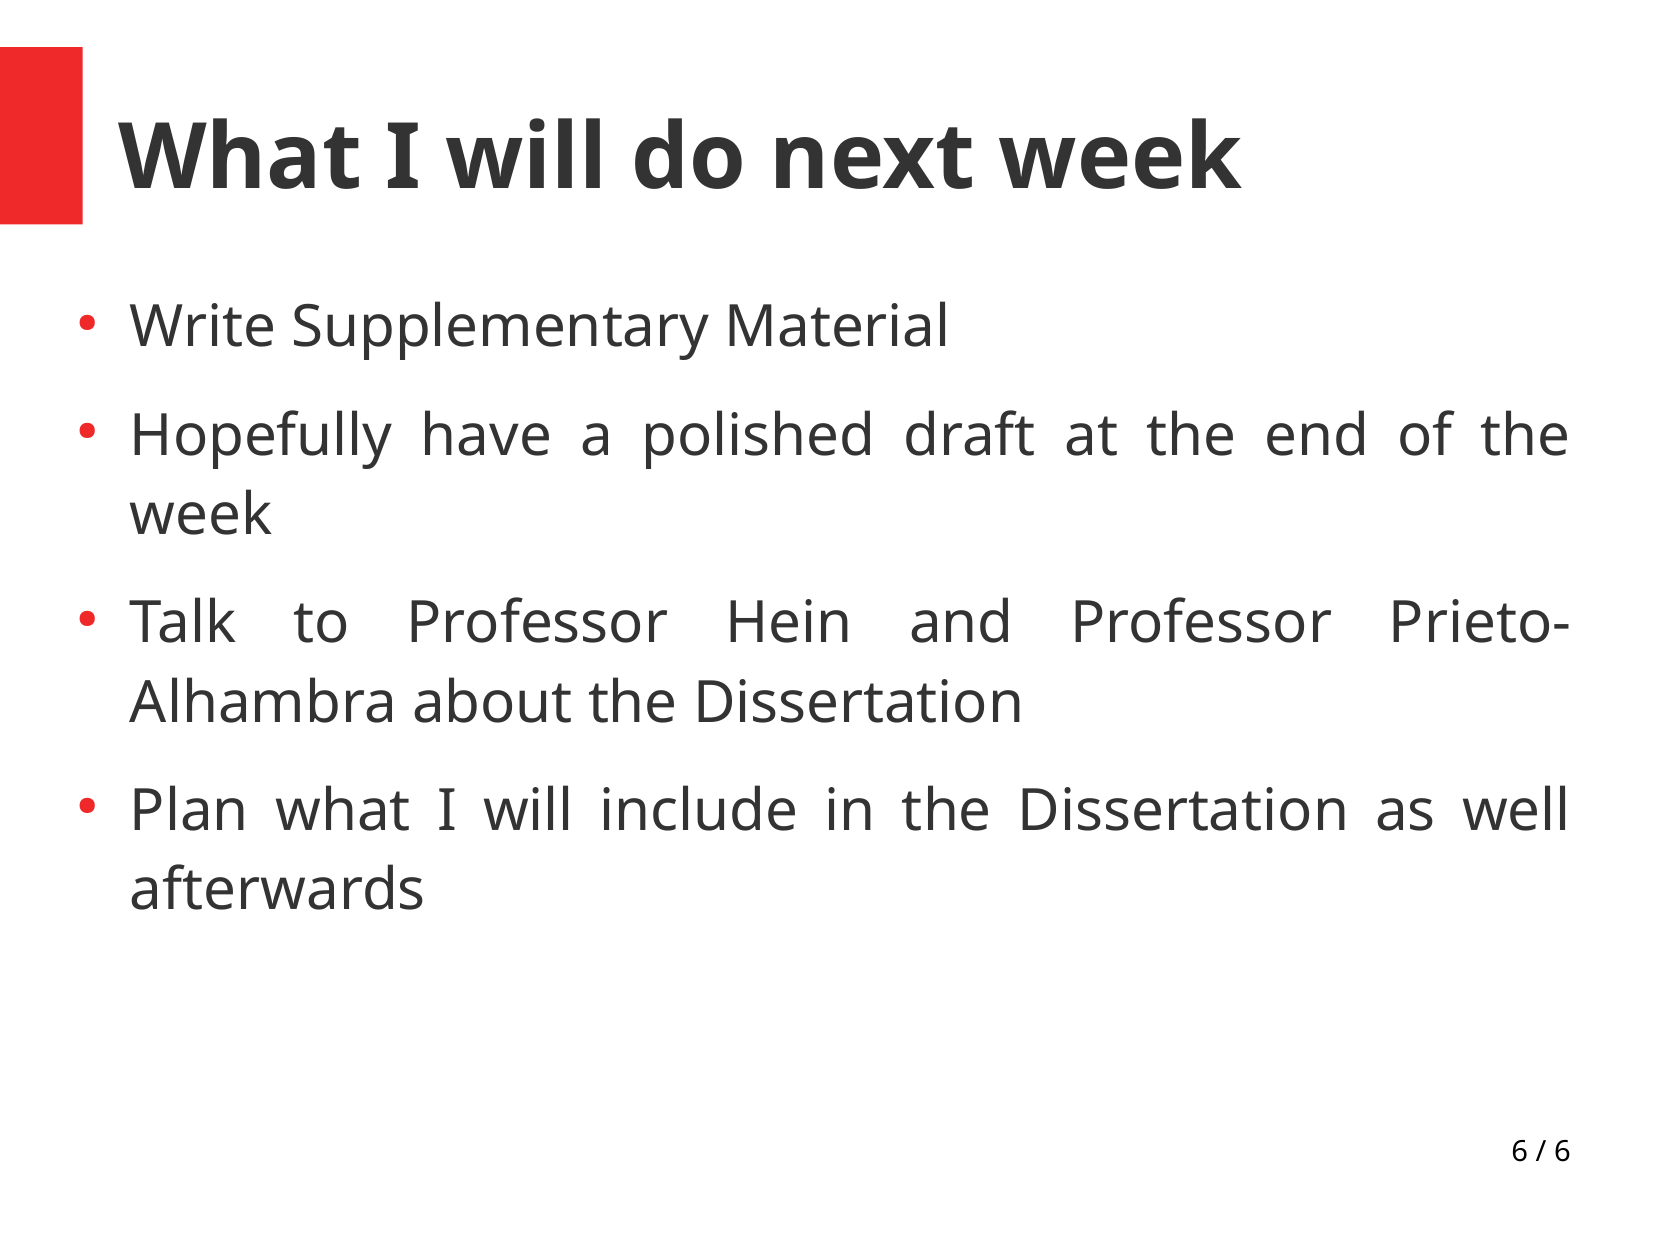

# What I will do next week
Write Supplementary Material
Hopefully have a polished draft at the end of the week
Talk to Professor Hein and Professor Prieto-Alhambra about the Dissertation
Plan what I will include in the Dissertation as well afterwards
6